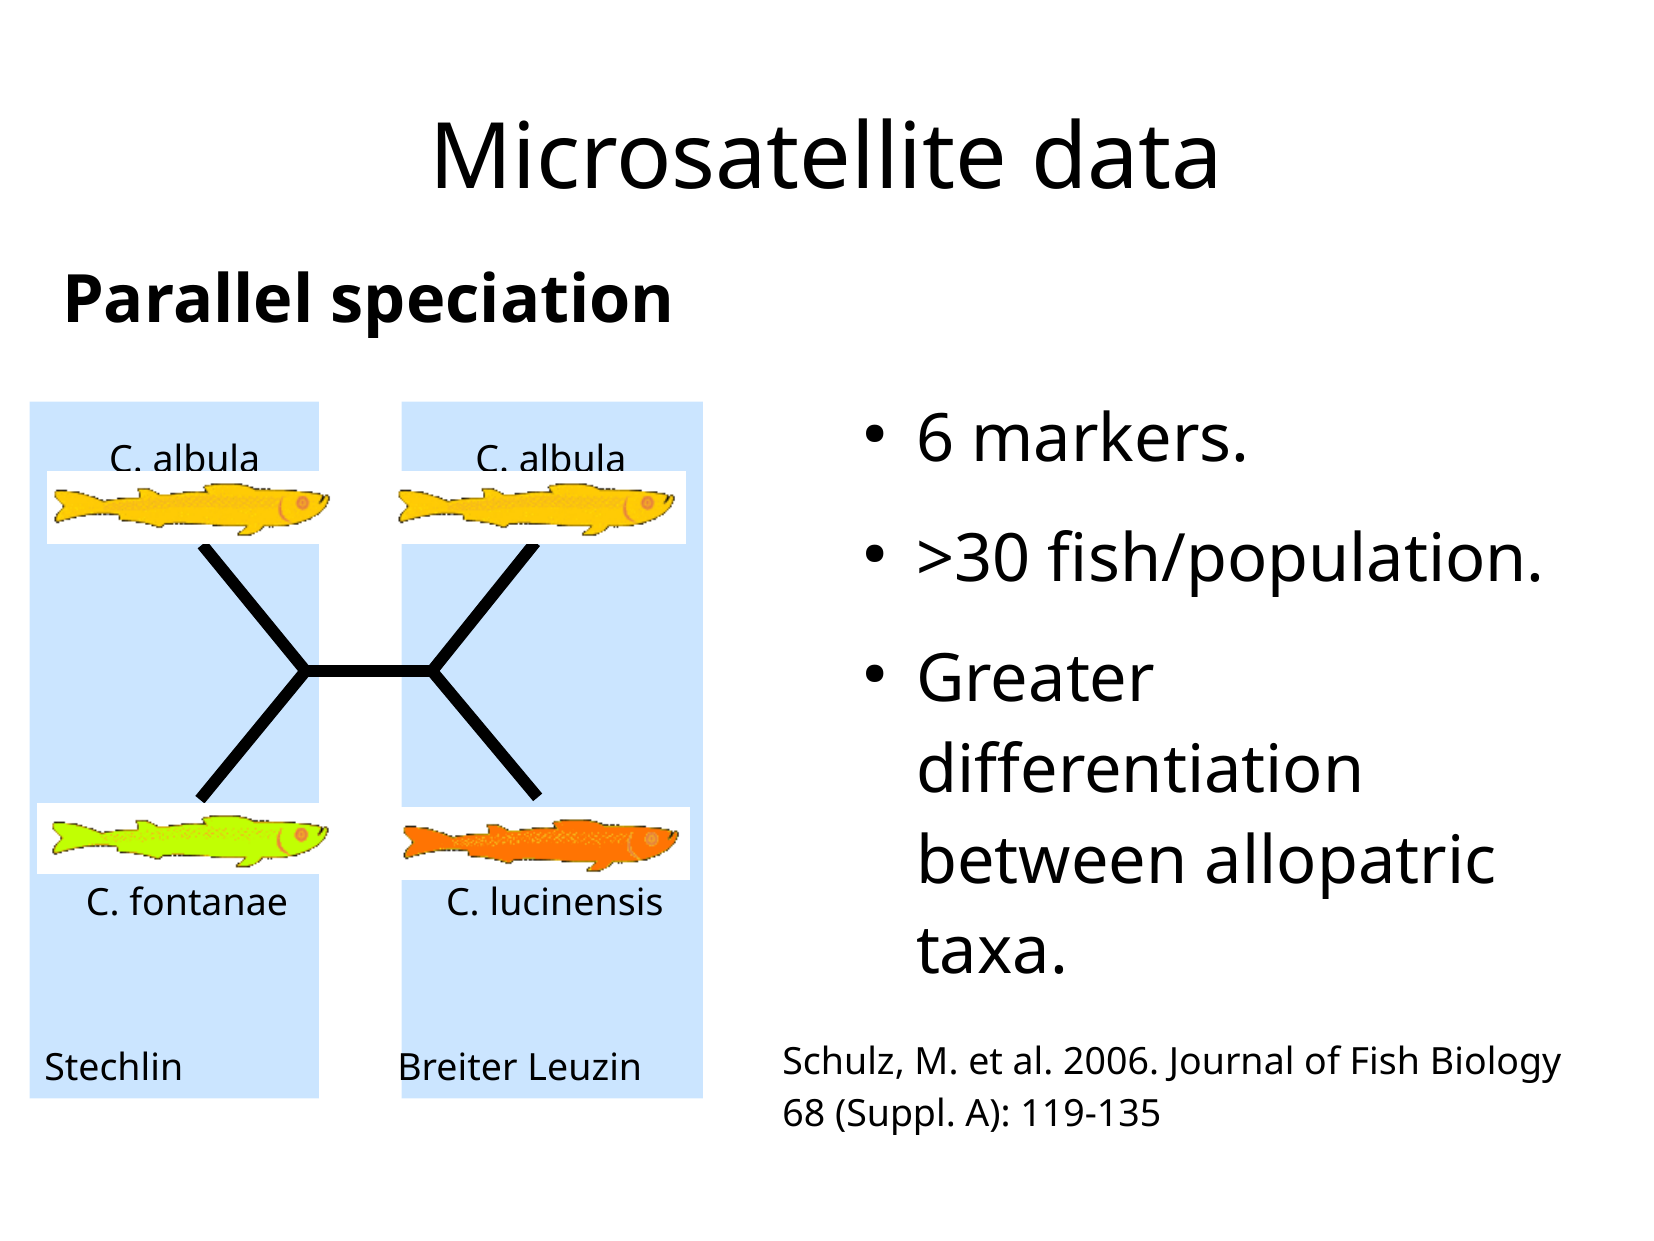

# Microsatellite data
Parallel speciation
6 markers.
>30 fish/population.
Greater differentiation between allopatric taxa.
C. albula
C. albula
C. fontanae
C. lucinensis
Schulz, M. et al. 2006. Journal of Fish Biology 68 (Suppl. A): 119-135
Stechlin Breiter Leuzin